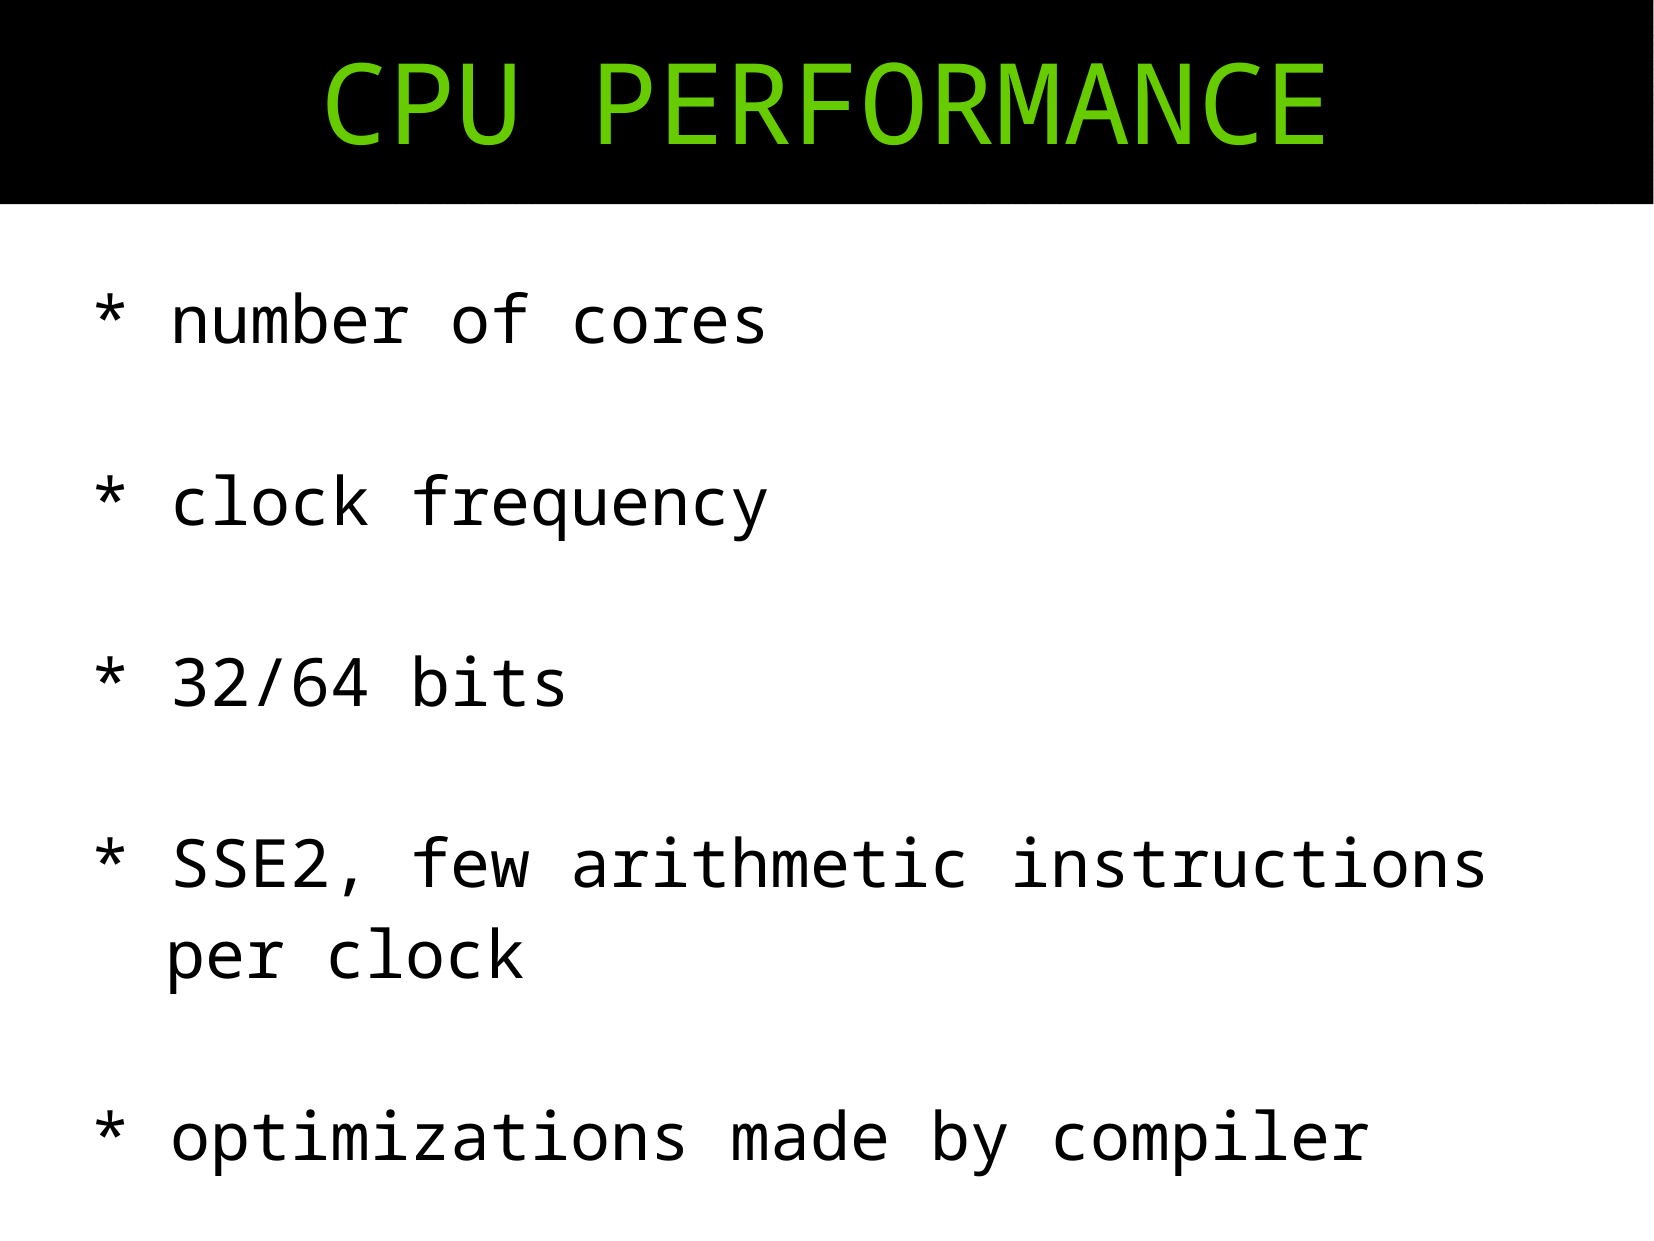

# CPU PERFORMANCE
* number of cores
* clock frequency
* 32/64 bits
* SSE2, few arithmetic instructions
	per clock
* optimizations made by compiler